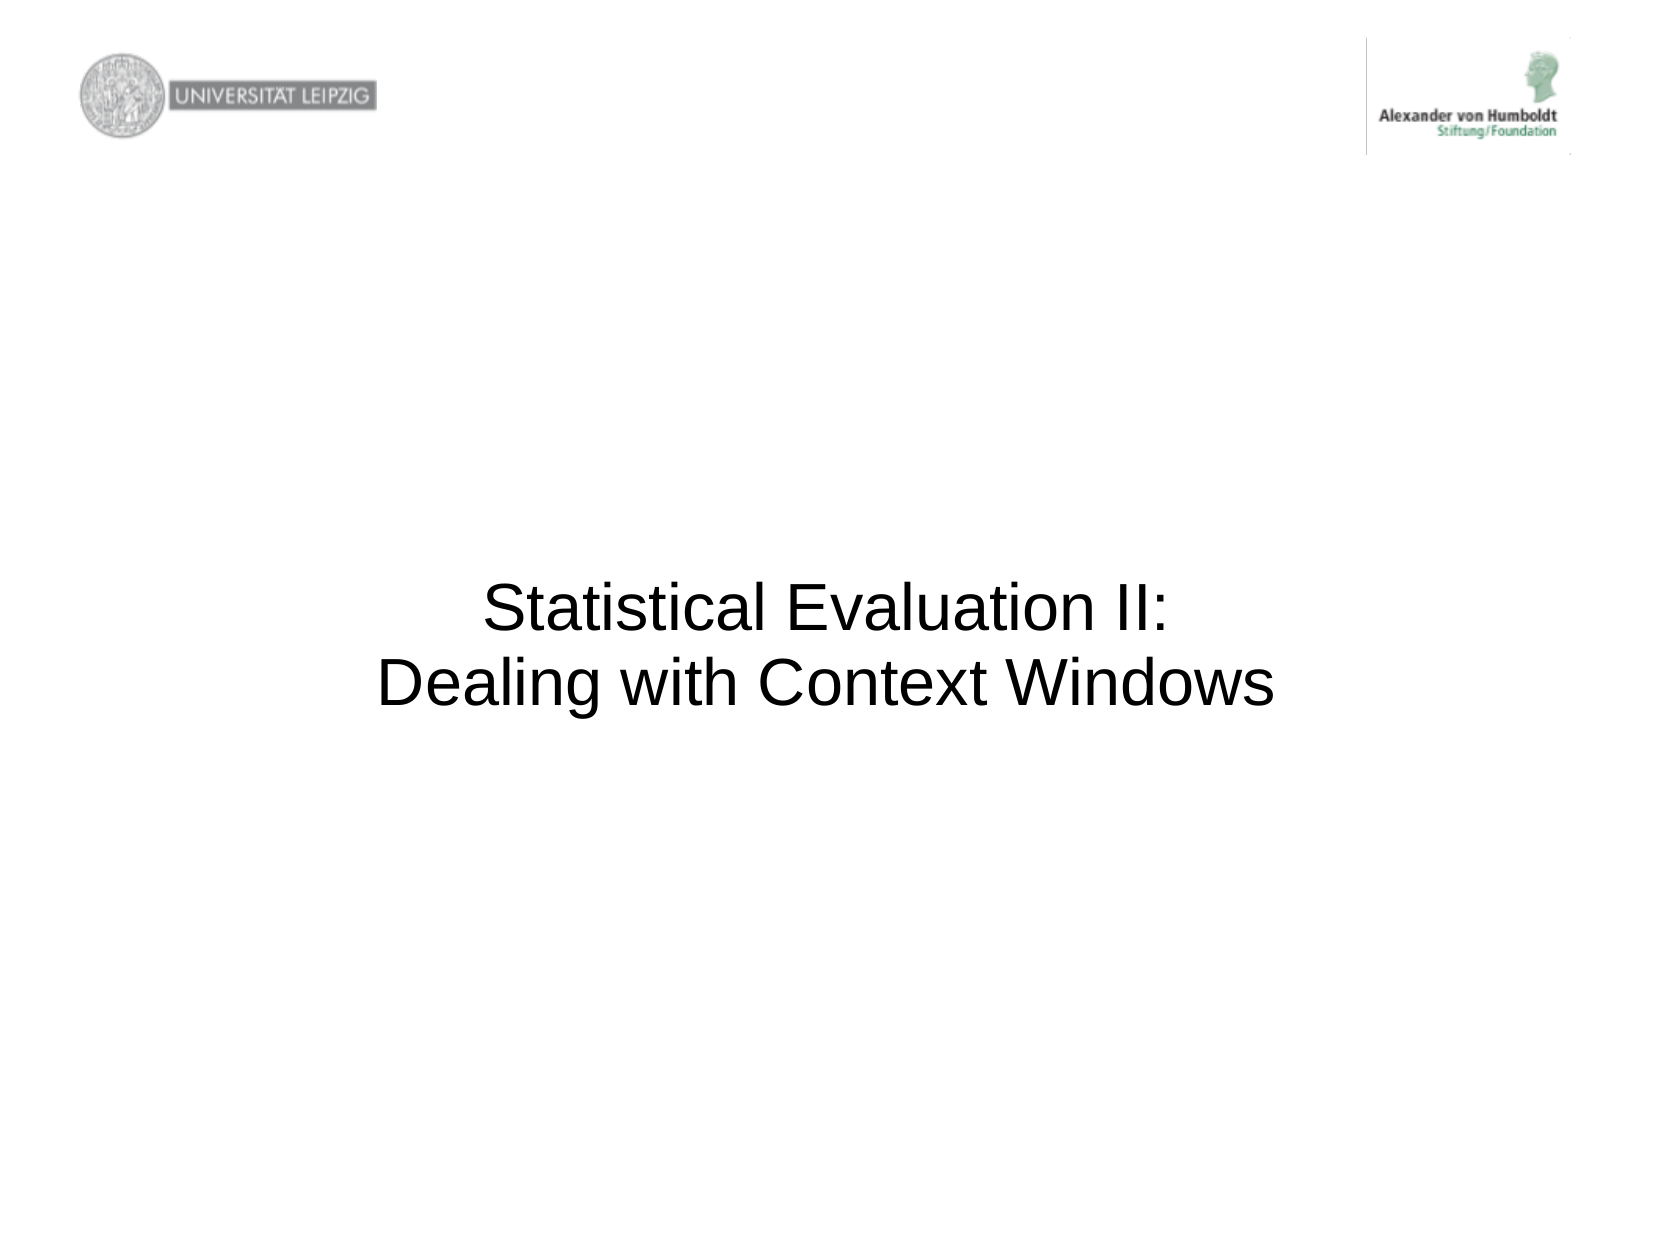

# Statistical Evaluation II:
Dealing with Context Windows